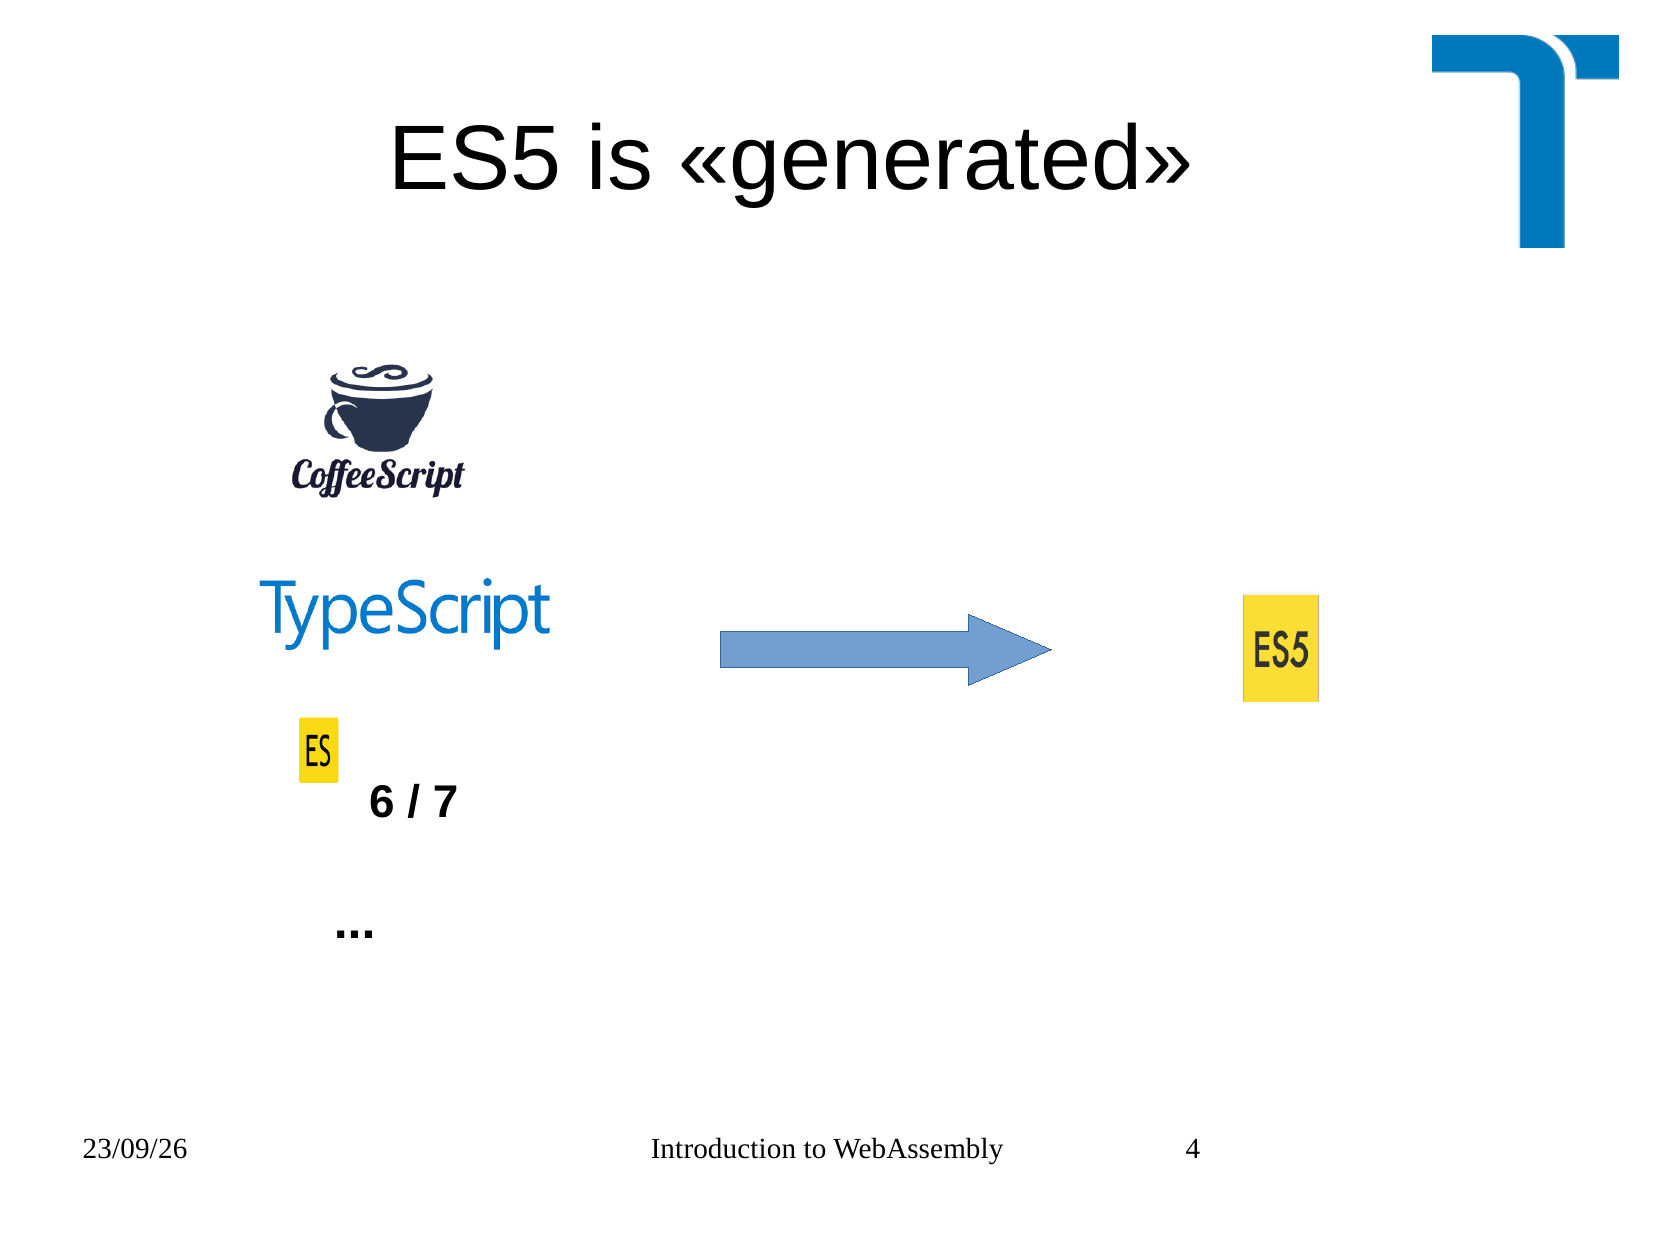

# ES5 is «generated»
6 / 7
...
Introduction to WebAssembly
2